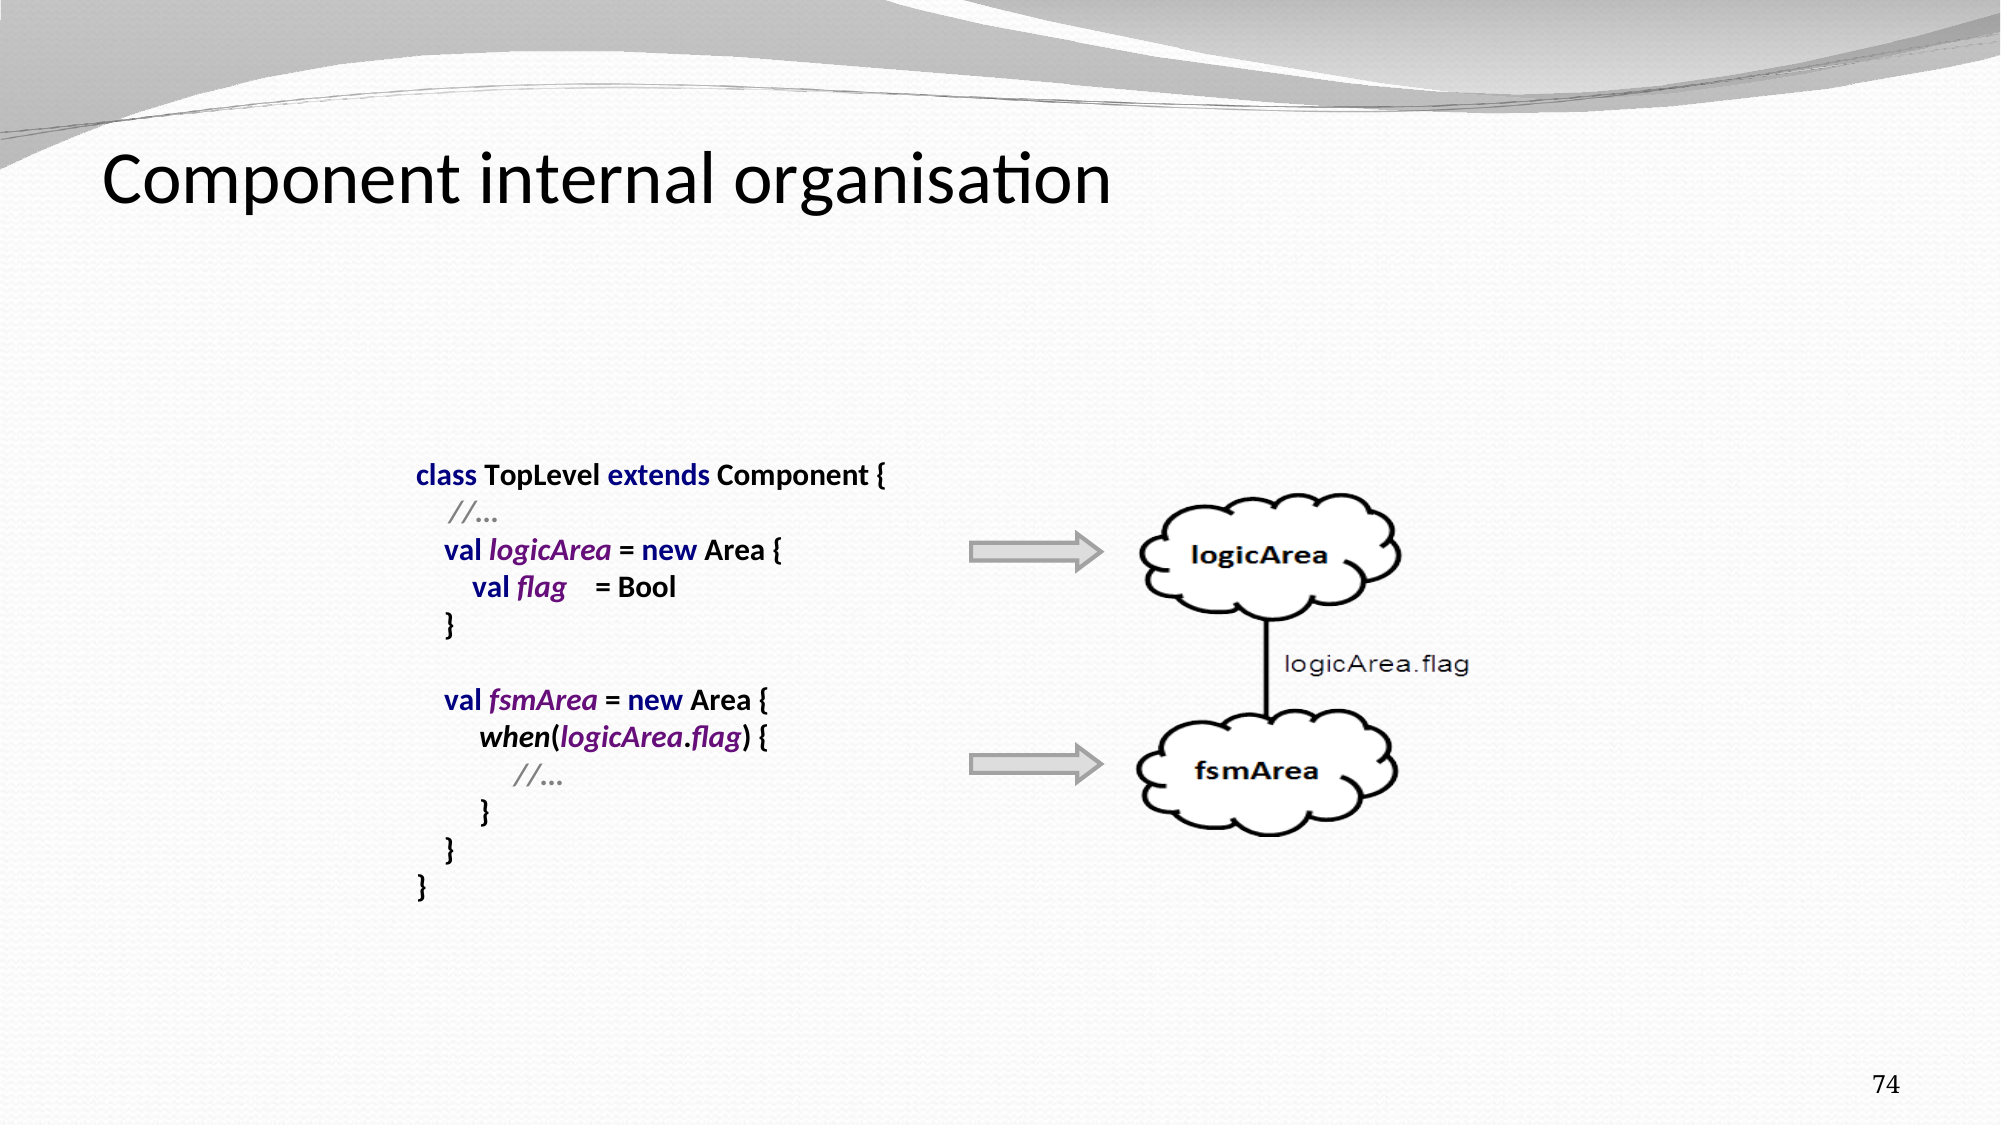

# Component internal organisation
class TopLevel extends Component {
 //…
 val logicArea = new Area {
 val flag = Bool
 }
 val fsmArea = new Area {
 when(logicArea.flag) {
 //…
 }
 }
}